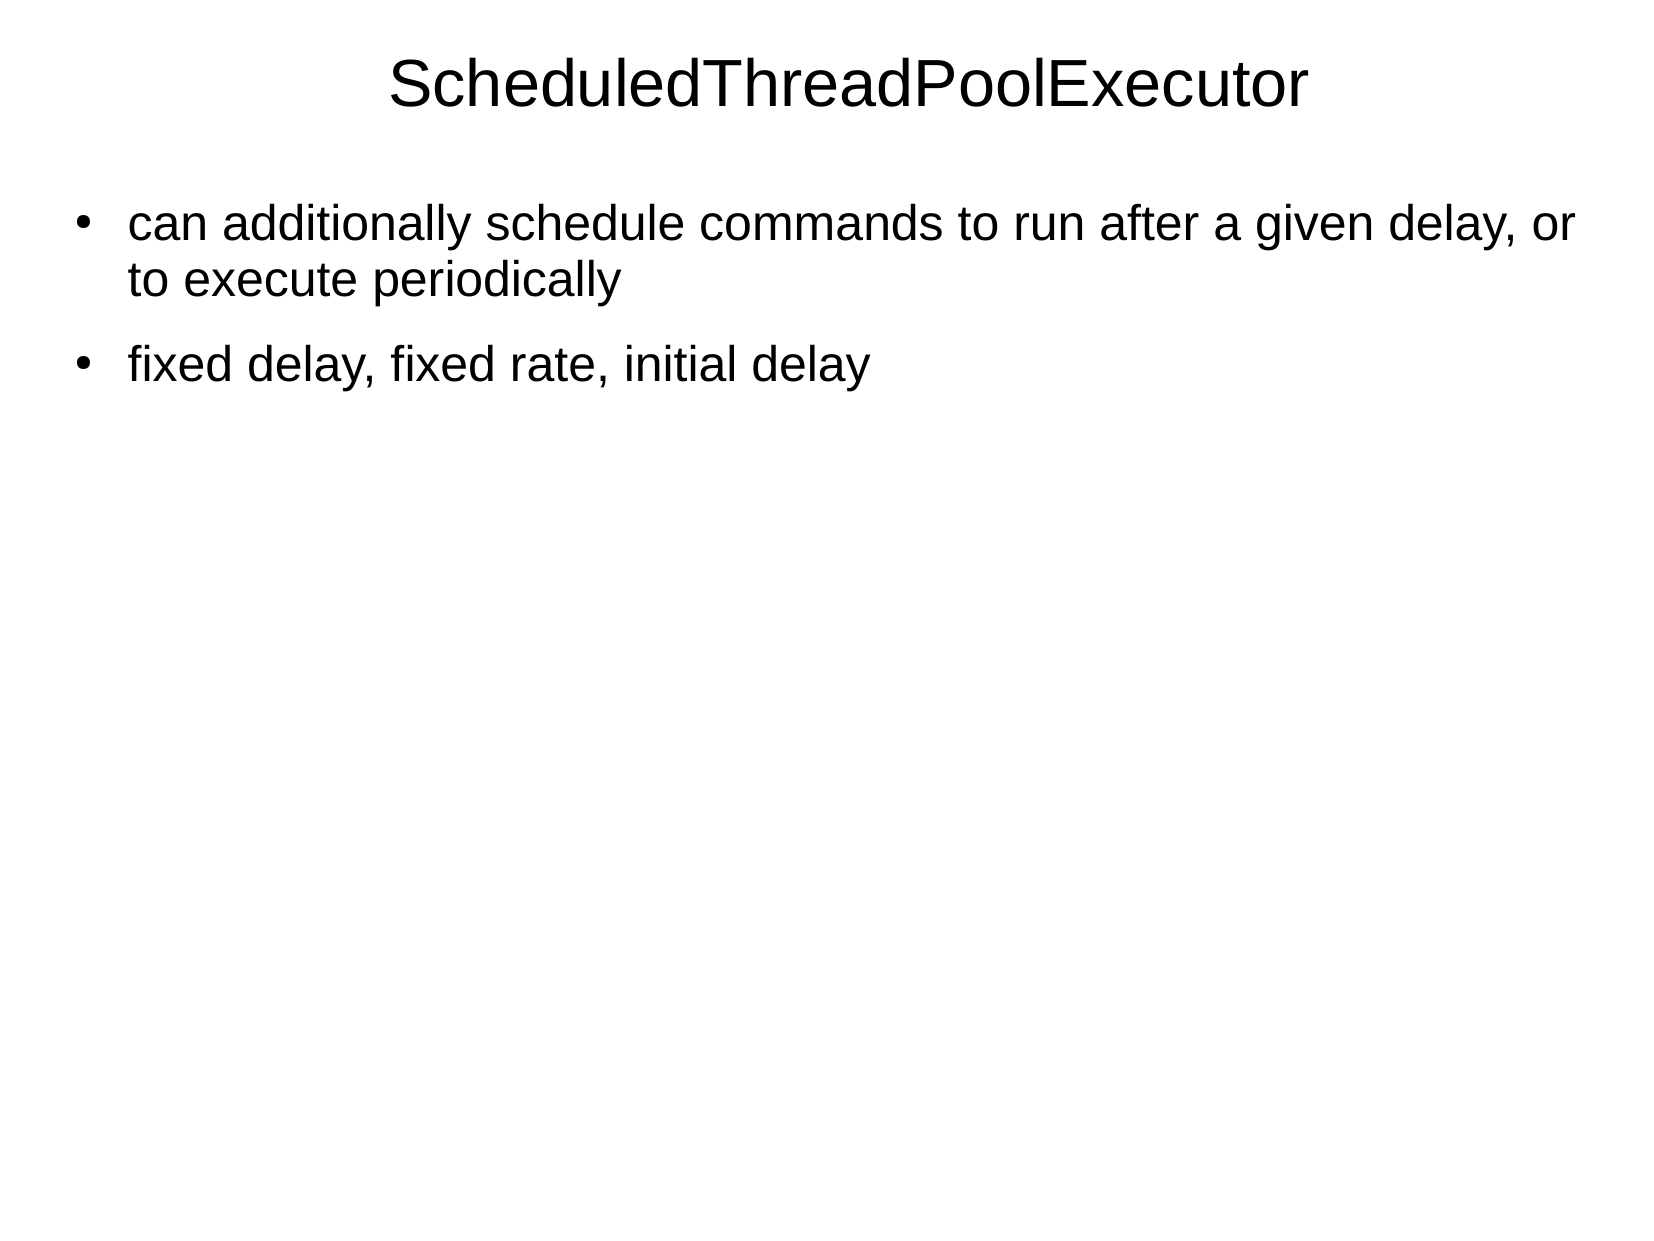

# ScheduledThreadPoolExecutor
can additionally schedule commands to run after a given delay, or to execute periodically
fixed delay, fixed rate, initial delay